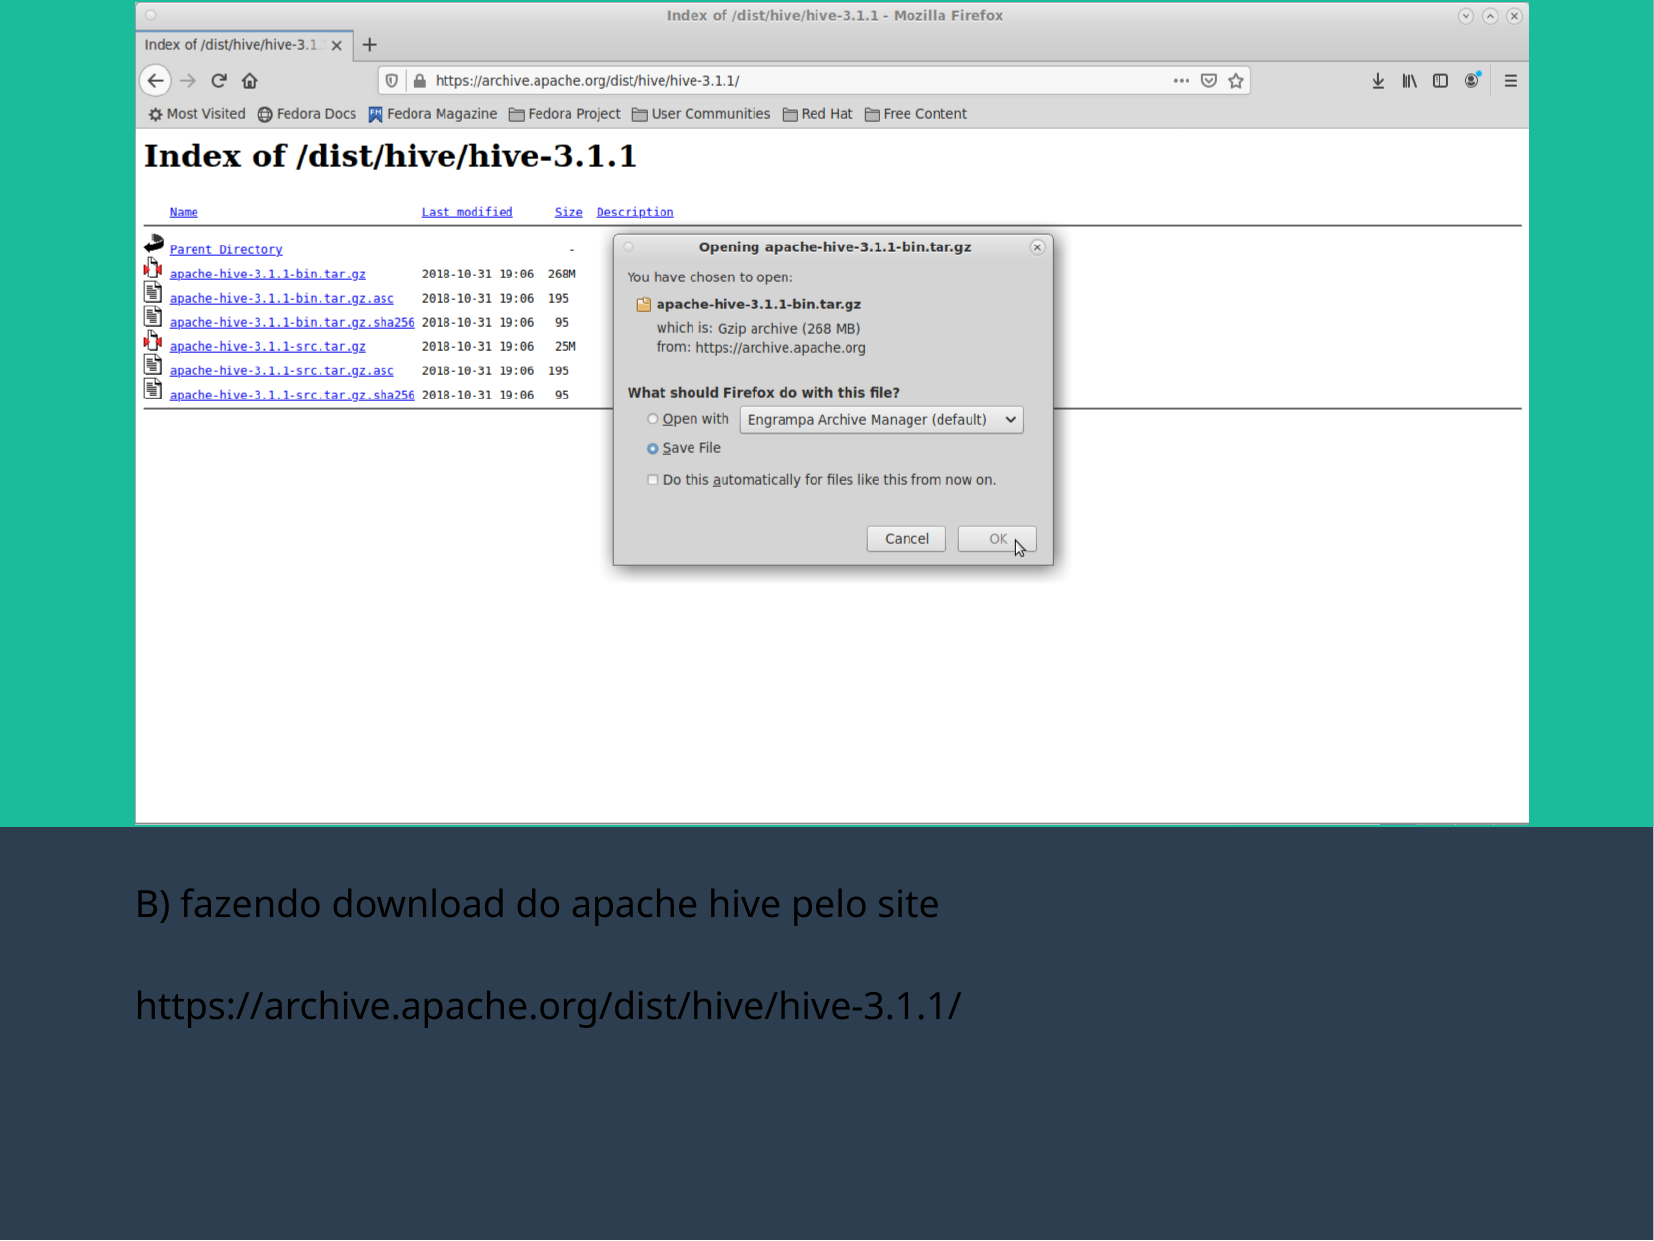

B) fazendo download do apache hive pelo site
https://archive.apache.org/dist/hive/hive-3.1.1/